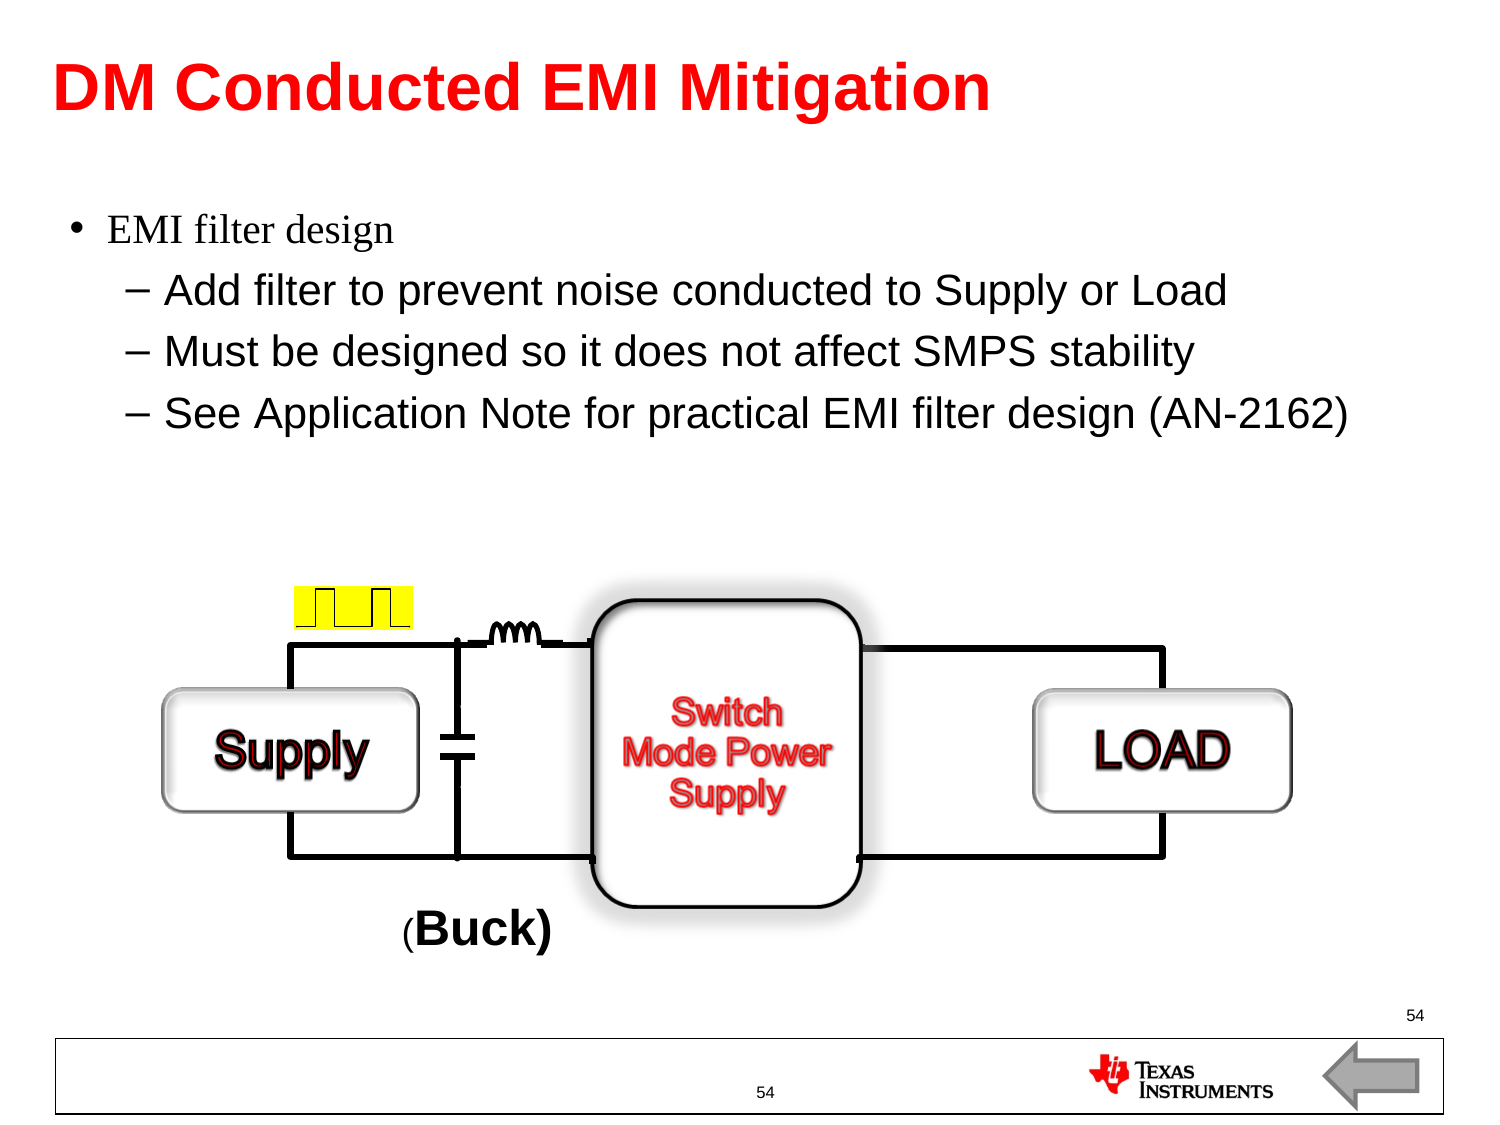

# DM Conducted EMI Mitigation
EMI filter design
Add filter to prevent noise conducted to Supply or Load
Must be designed so it does not affect SMPS stability
See Application Note for practical EMI filter design (AN-2162)
(Buck)